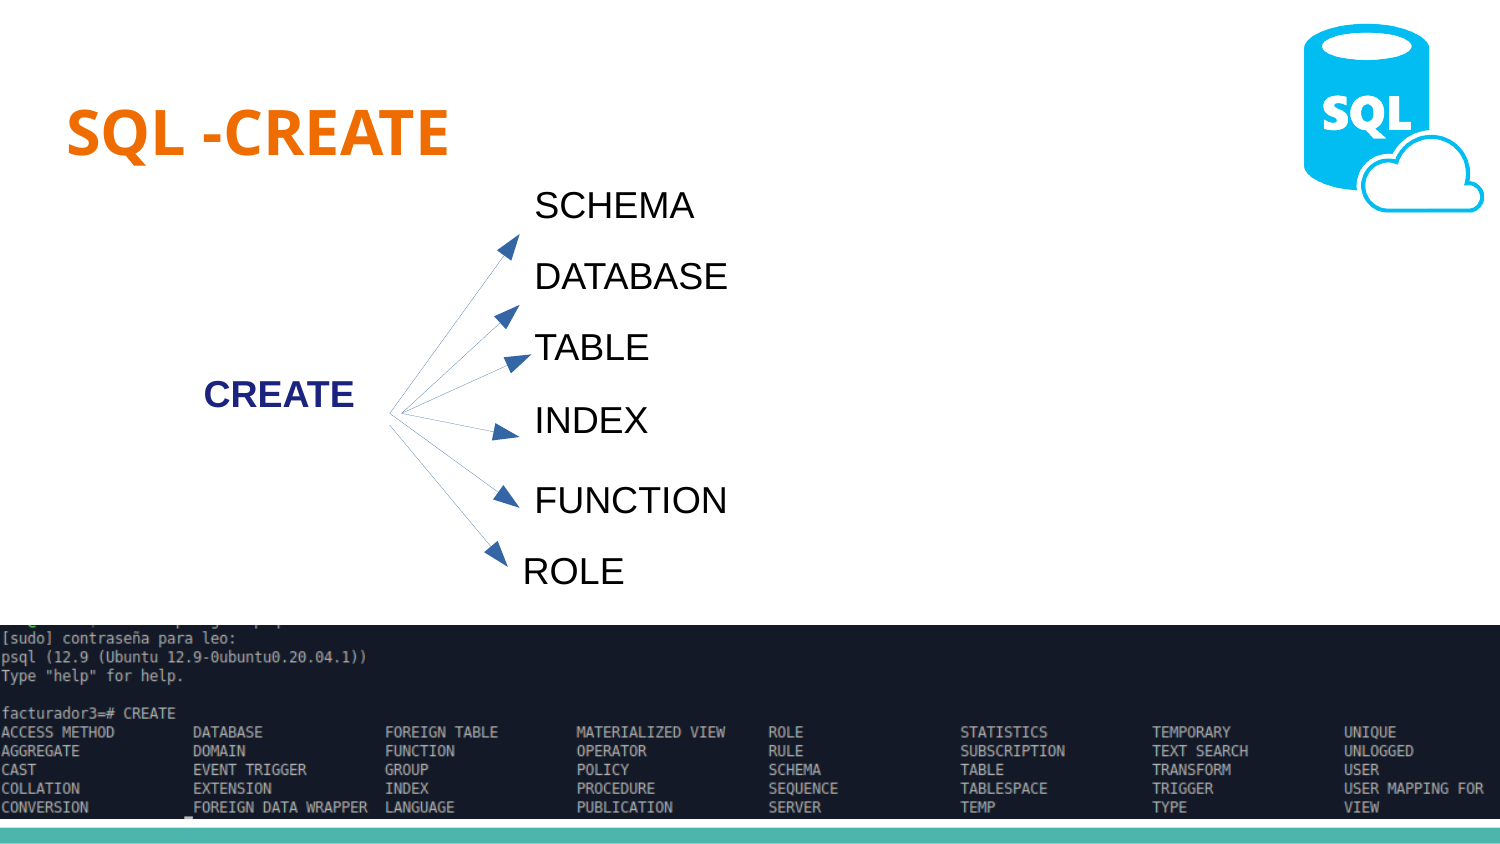

# SQL -CREATE
SCHEMA
DATABASE
TABLE
CREATE
INDEX
FUNCTION
ROLE